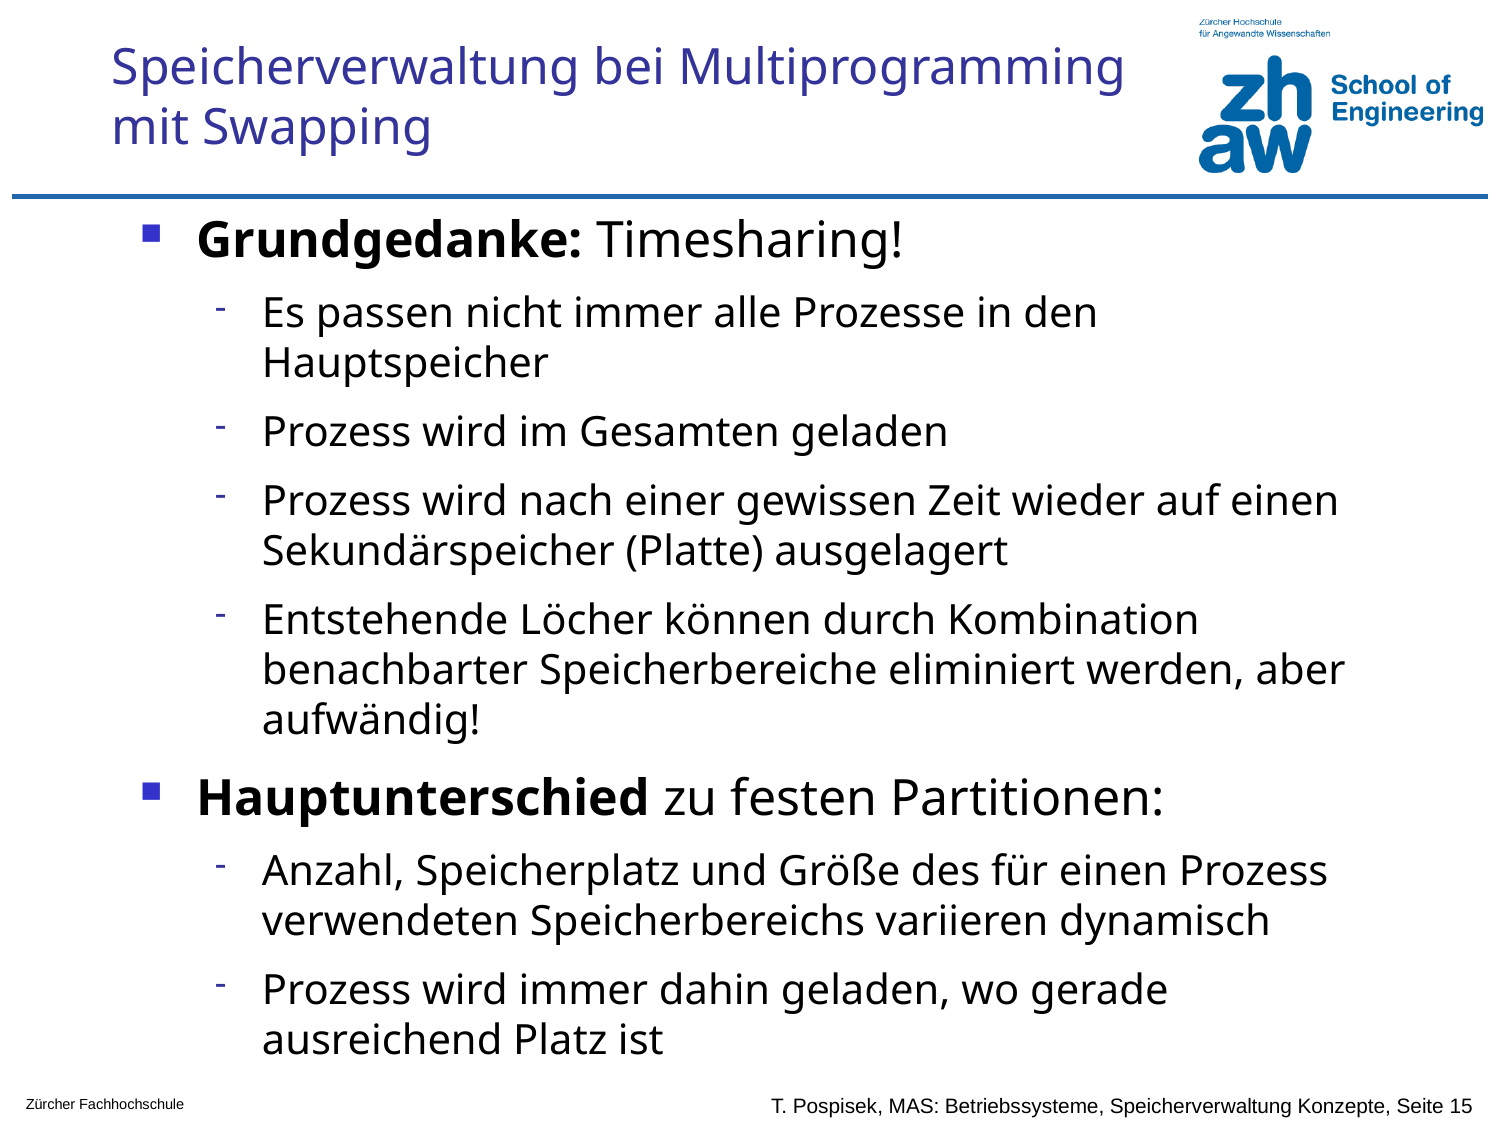

# Speicherverwaltung bei Multiprogramming mit Swapping
Grundgedanke: Timesharing!
Es passen nicht immer alle Prozesse in den Hauptspeicher
Prozess wird im Gesamten geladen
Prozess wird nach einer gewissen Zeit wieder auf einen Sekundärspeicher (Platte) ausgelagert
Entstehende Löcher können durch Kombination benachbarter Speicherbereiche eliminiert werden, aber aufwändig!
Hauptunterschied zu festen Partitionen:
Anzahl, Speicherplatz und Größe des für einen Prozess verwendeten Speicherbereichs variieren dynamisch
Prozess wird immer dahin geladen, wo gerade ausreichend Platz ist